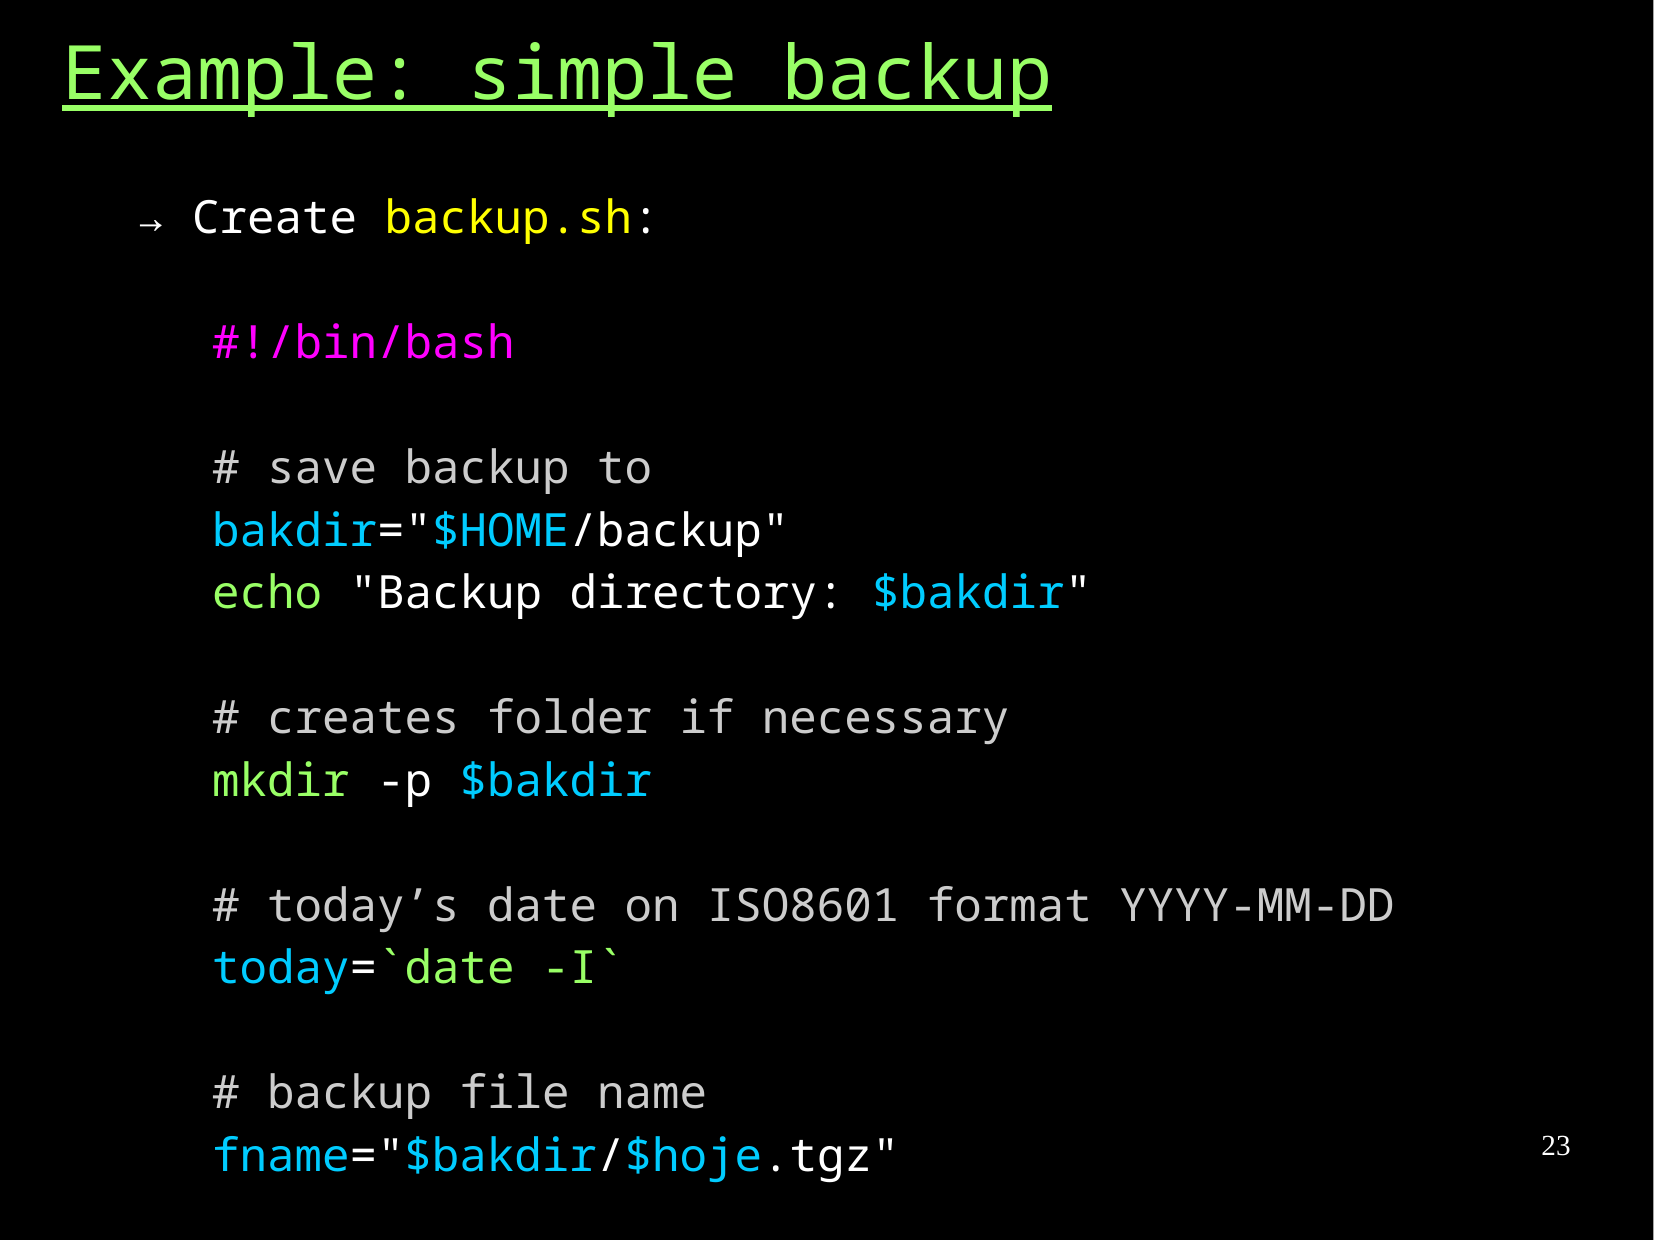

Example: simple backup
	→ Create backup.sh:
		#!/bin/bash
		# save backup to
		bakdir="$HOME/backup"
		echo "Backup directory: $bakdir"
		# creates folder if necessary
		mkdir -p $bakdir
		# today’s date on ISO8601 format YYYY-MM-DD
		today=`date -I`
		# backup file name
		fname="$bakdir/$hoje.tgz"
		# compacts the current directory and save it
		# in the backup folder
		tar -czf $fname ./*